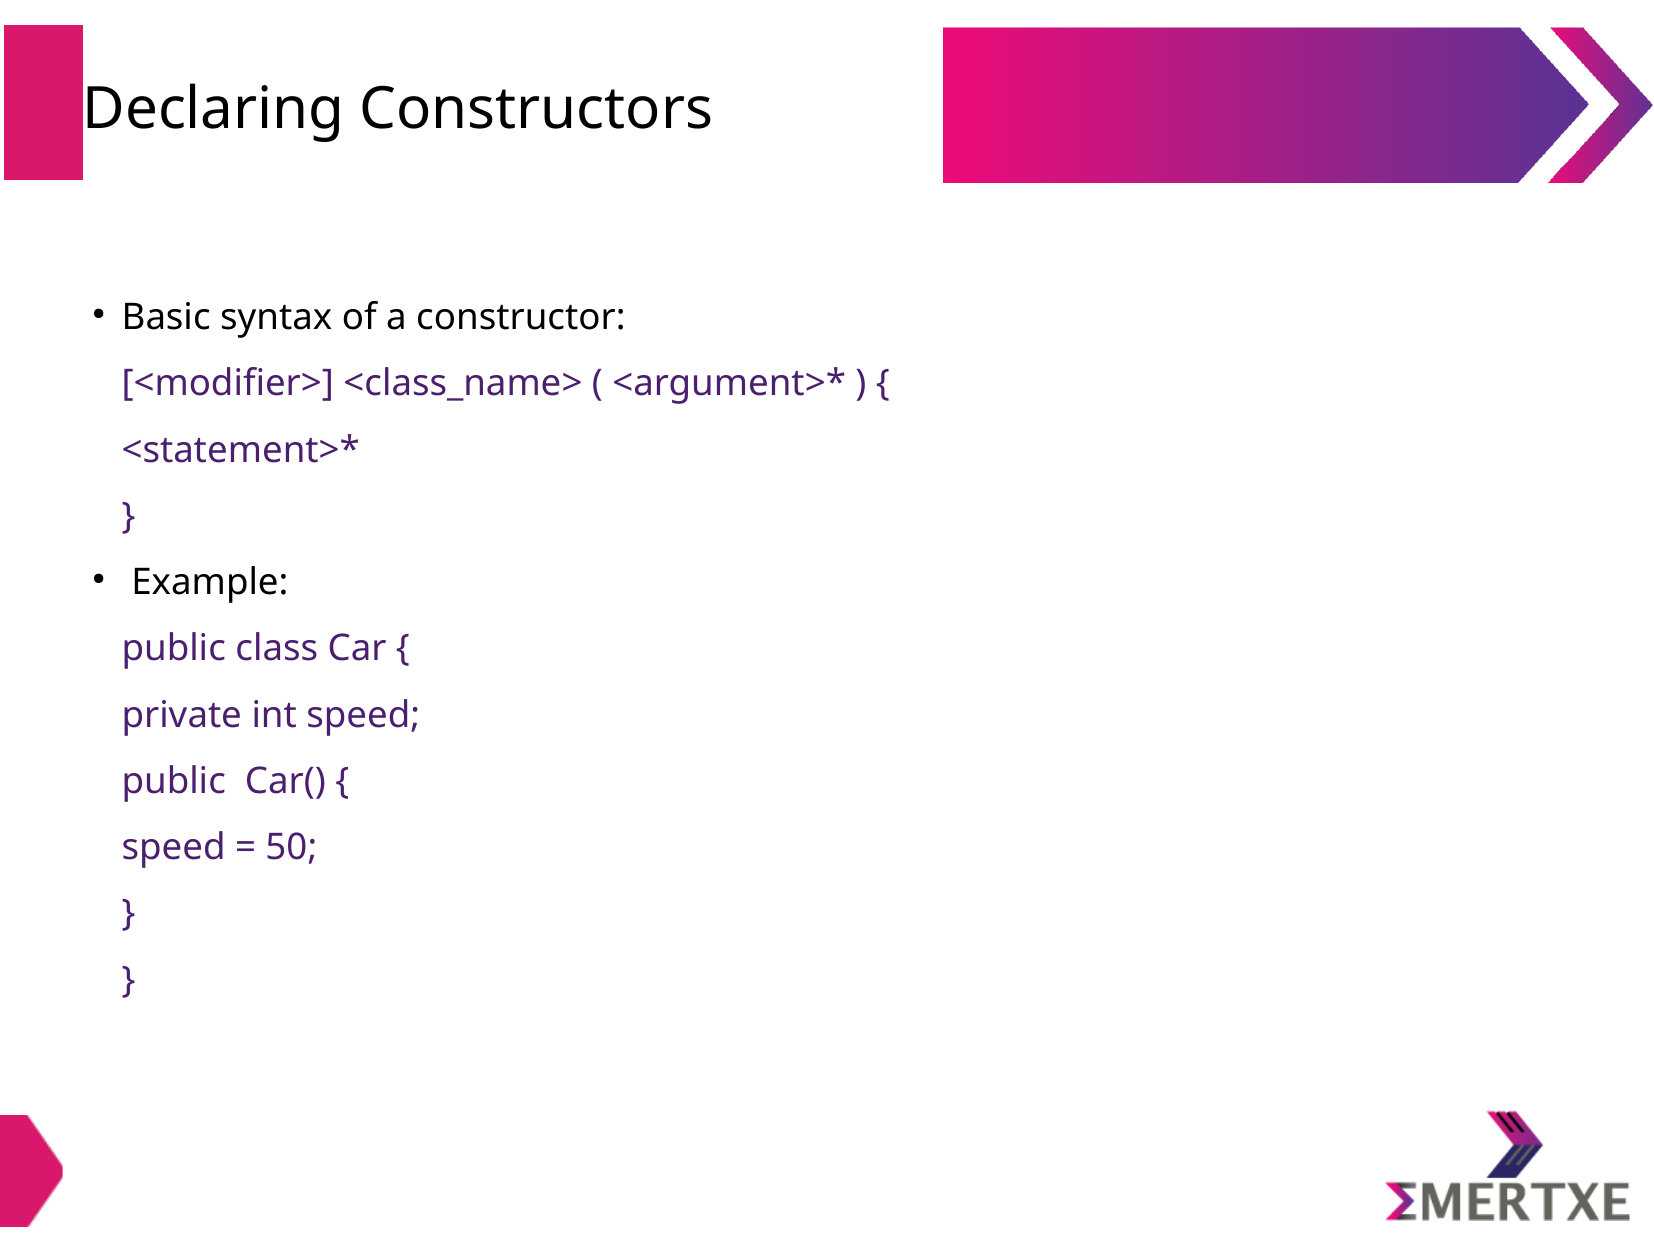

# Declaring Constructors
Basic syntax of a constructor:
[<modifier>] <class_name> ( <argument>* ) {
<statement>*
}
 Example:
public class Car {
private int speed;
public Car() {
speed = 50;
}
}